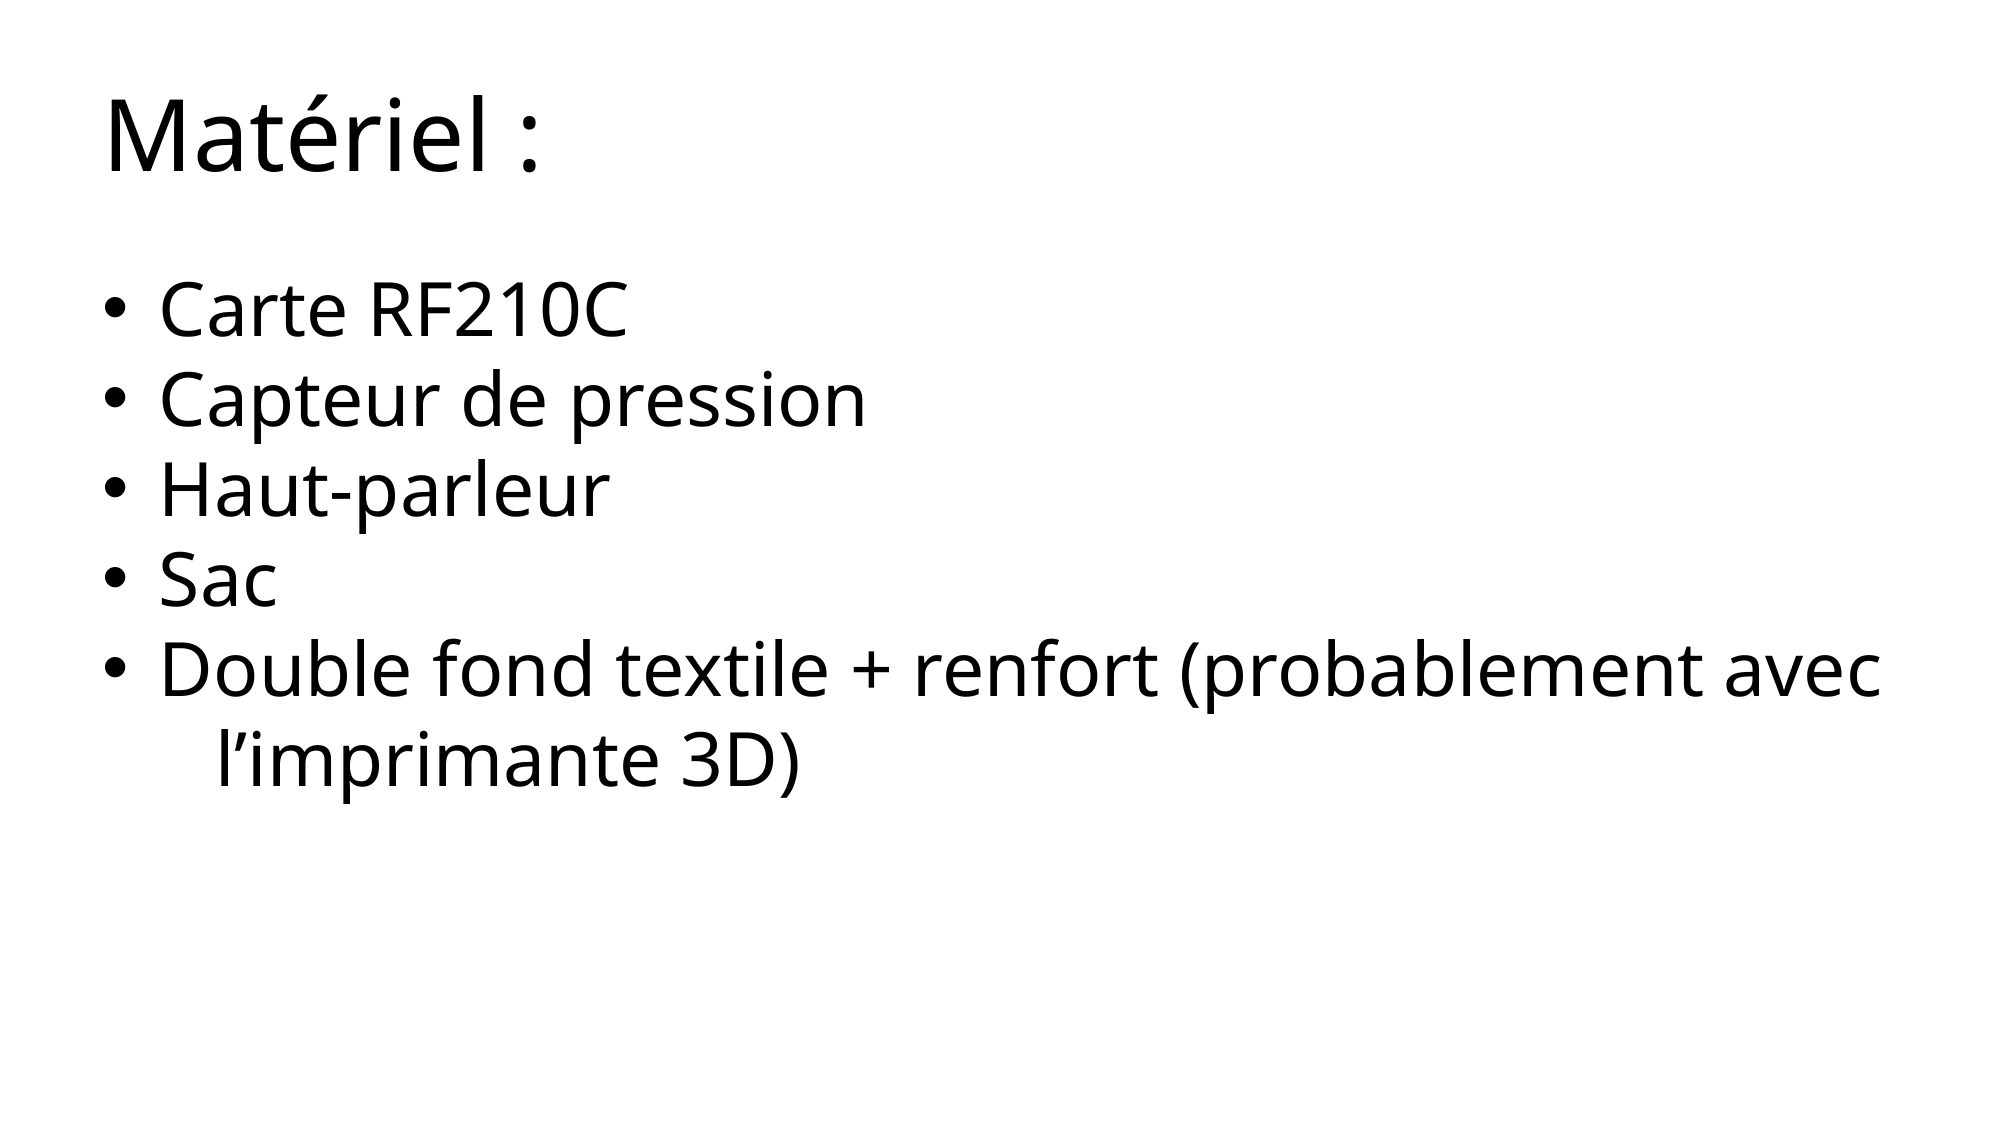

Matériel :
Carte RF210C
Capteur de pression
Haut-parleur
Sac
Double fond textile + renfort (probablement avec l’imprimante 3D)